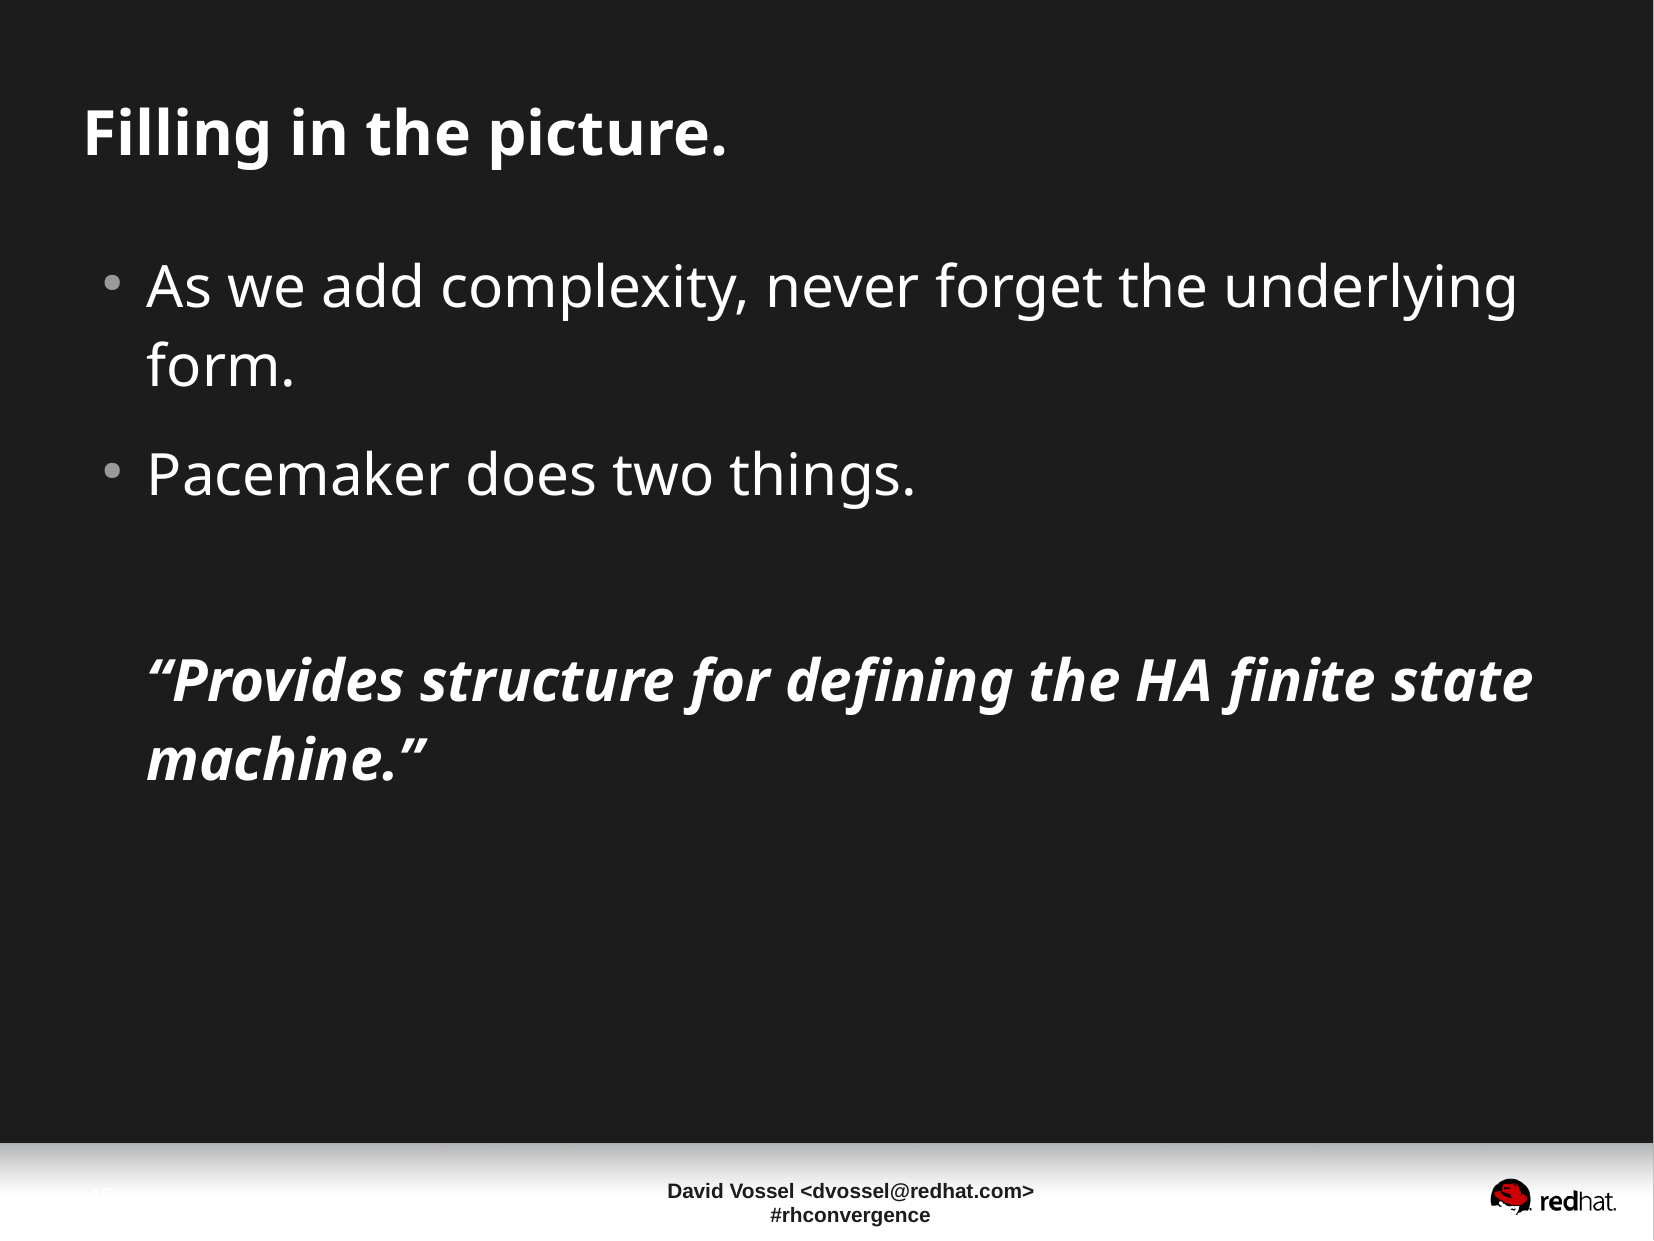

# Filling in the picture.
As we add complexity, never forget the underlying form.
Pacemaker does two things.
“Provides structure for defining the HA finite state machine.”